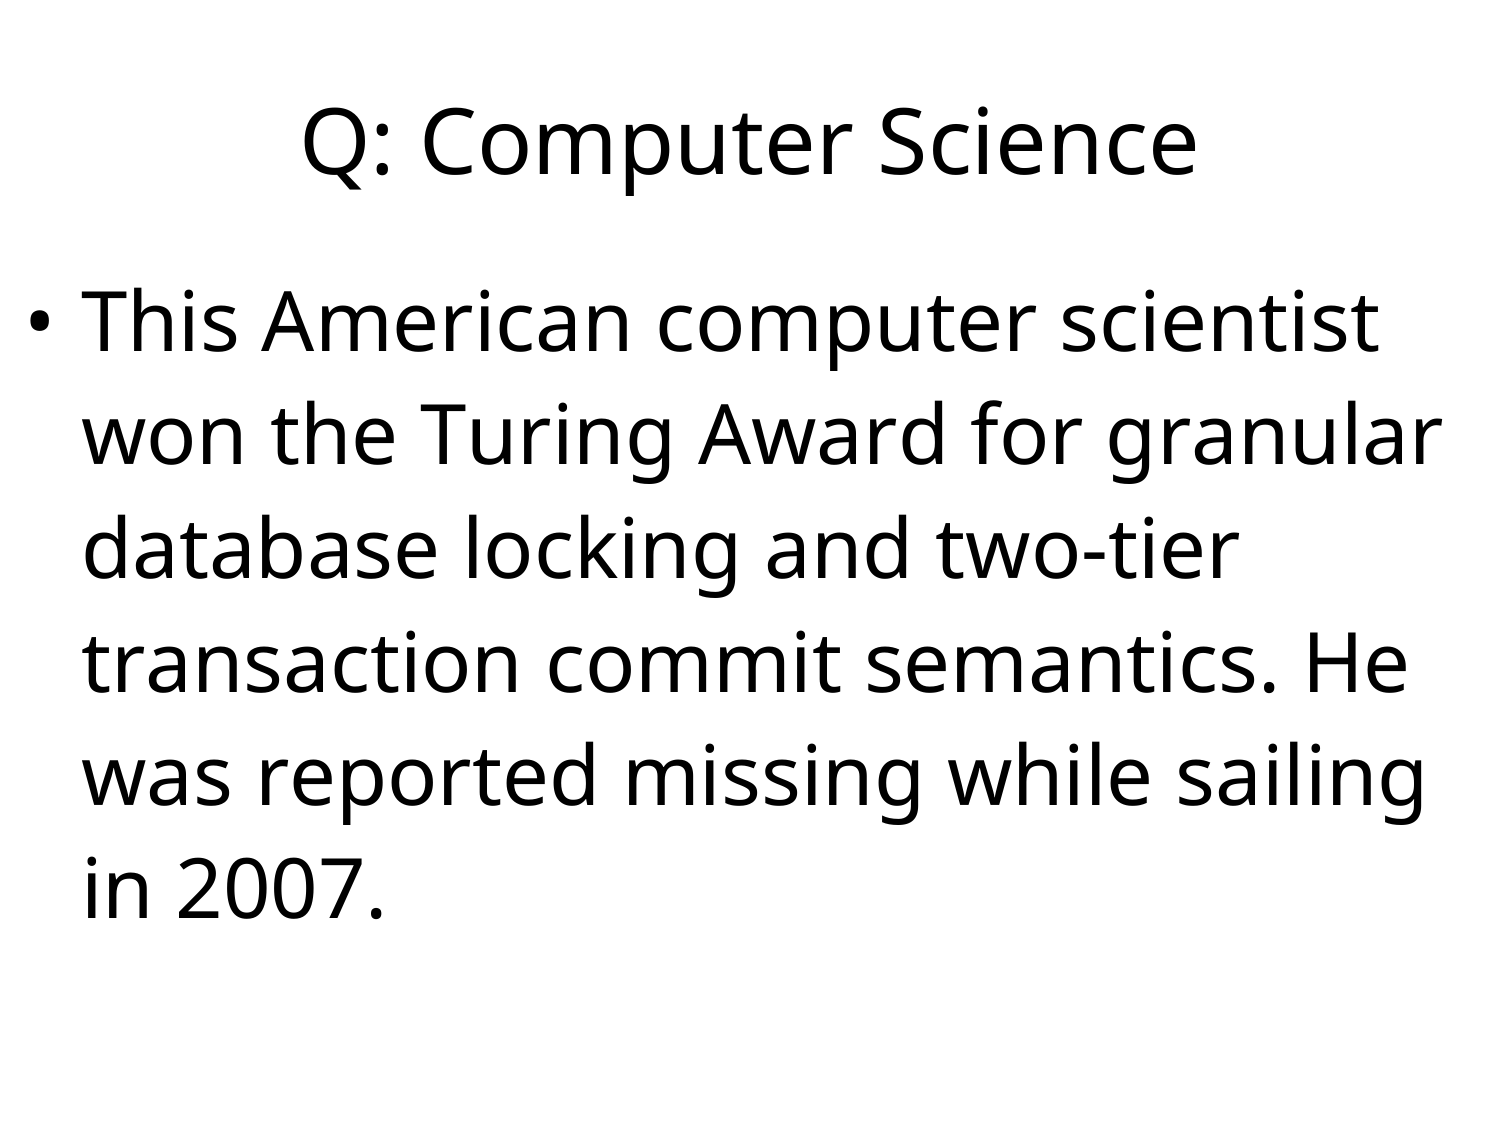

# Q: Computer Science
This American computer scientist won the Turing Award for granular database locking and two-tier transaction commit semantics. He was reported missing while sailing in 2007.